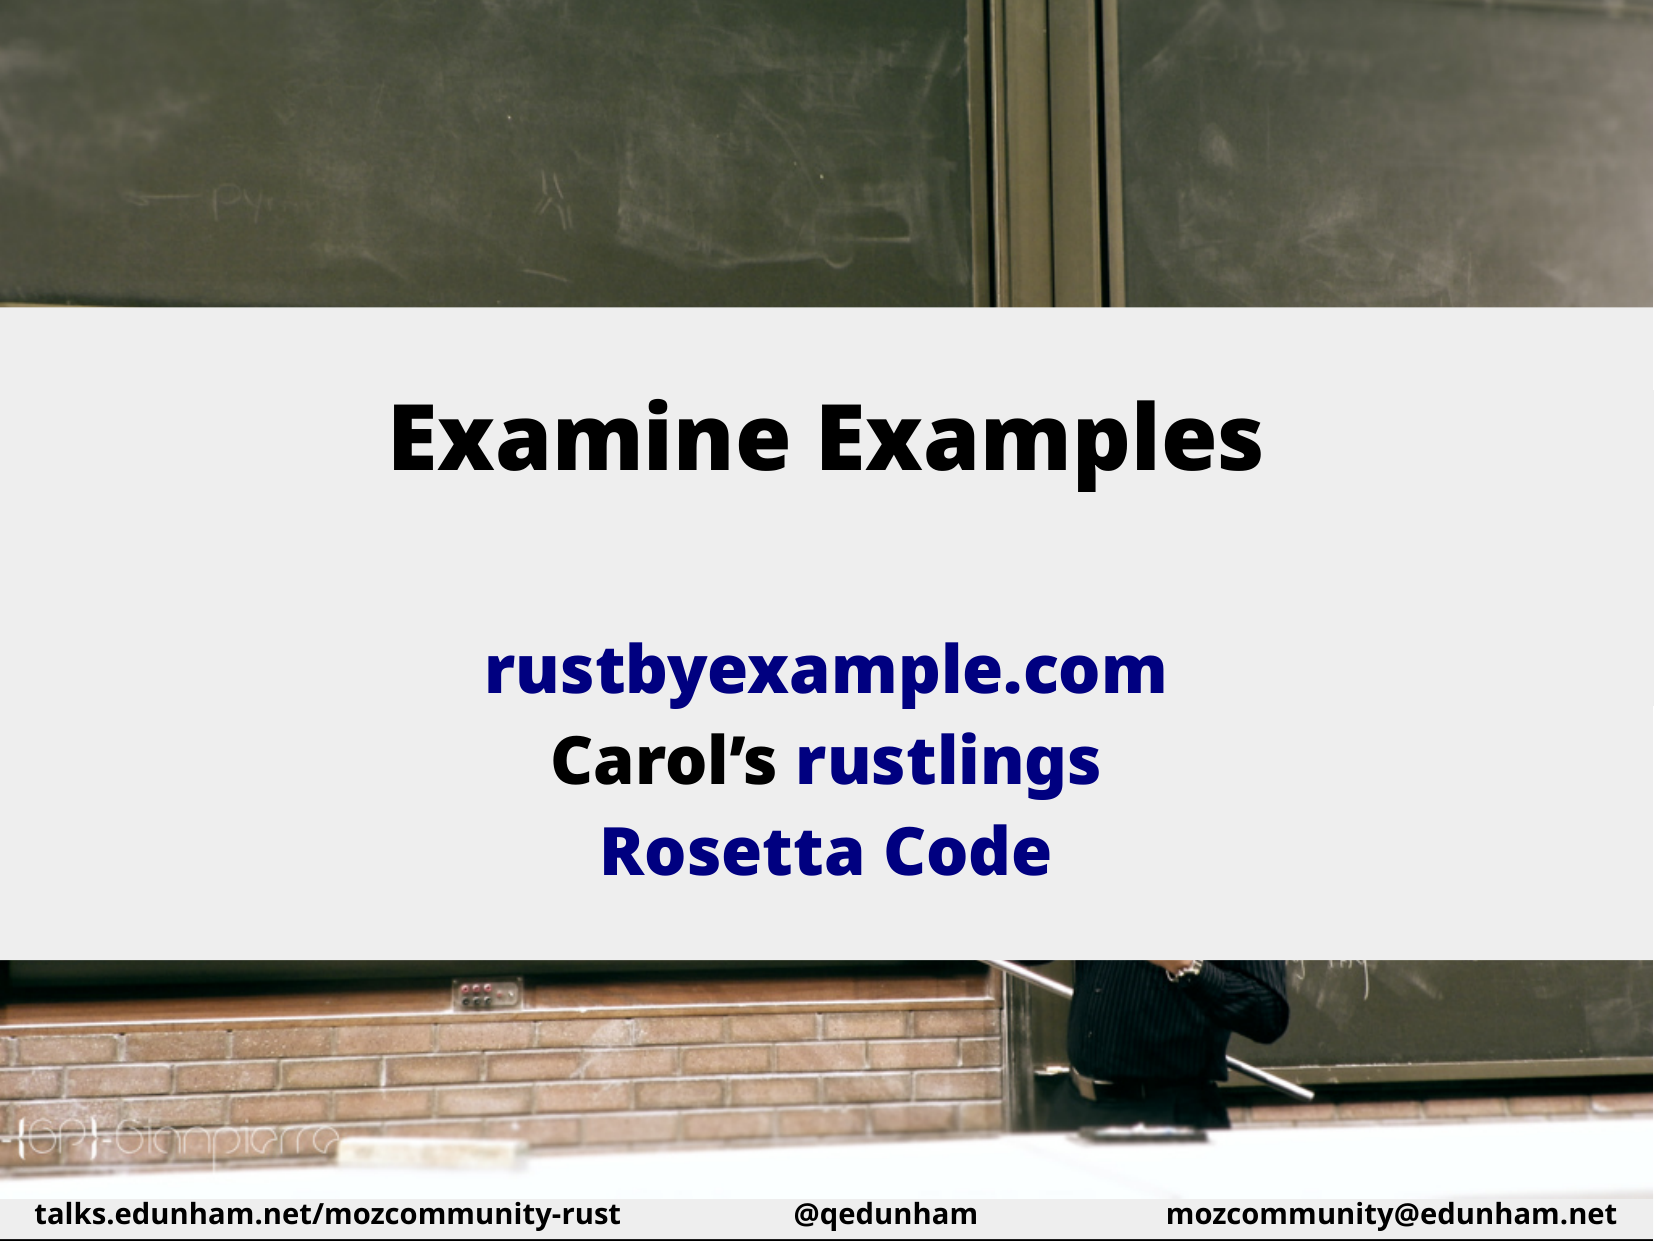

# Examine Examples rustbyexample.com Carol’s rustlings Rosetta Code